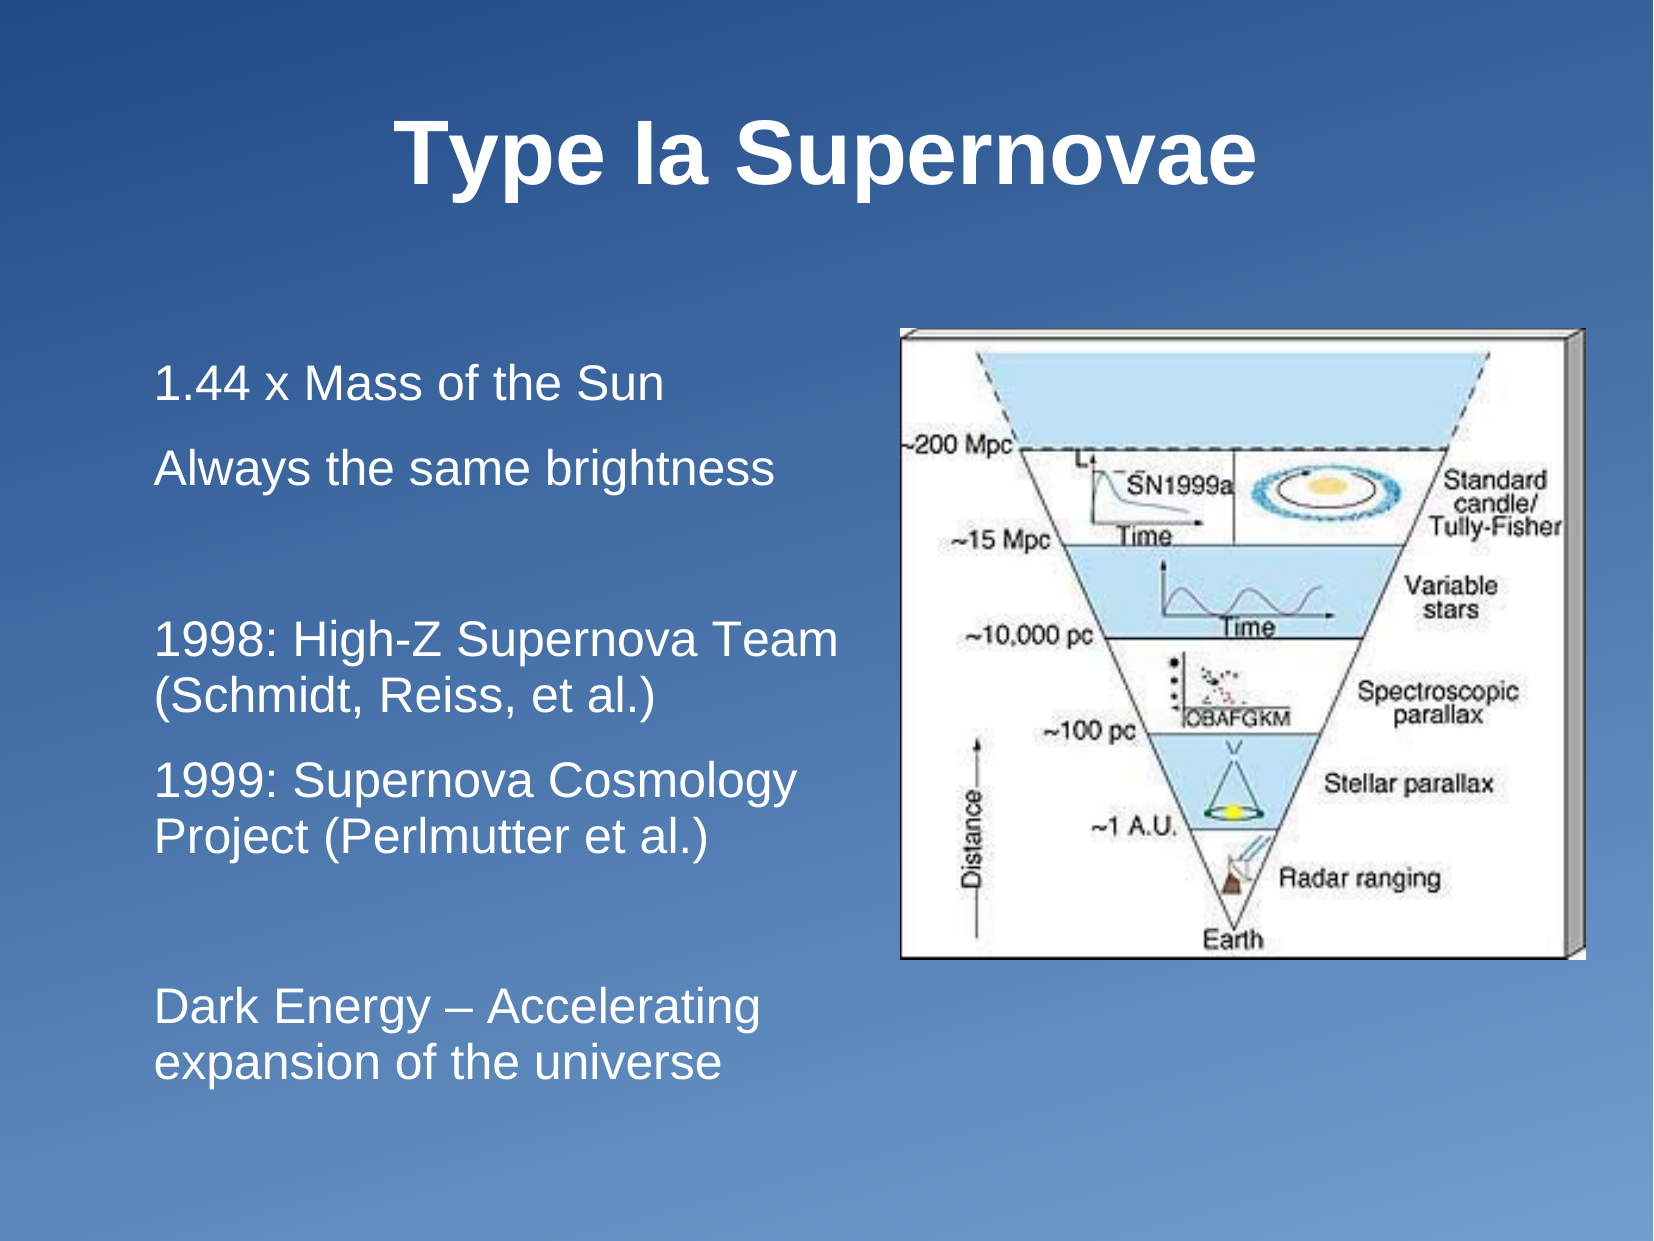

# Type Ia Supernovae
1.44 x Mass of the Sun
Always the same brightness
1998: High-Z Supernova Team (Schmidt, Reiss, et al.)
1999: Supernova Cosmology Project (Perlmutter et al.)
Dark Energy – Accelerating expansion of the universe